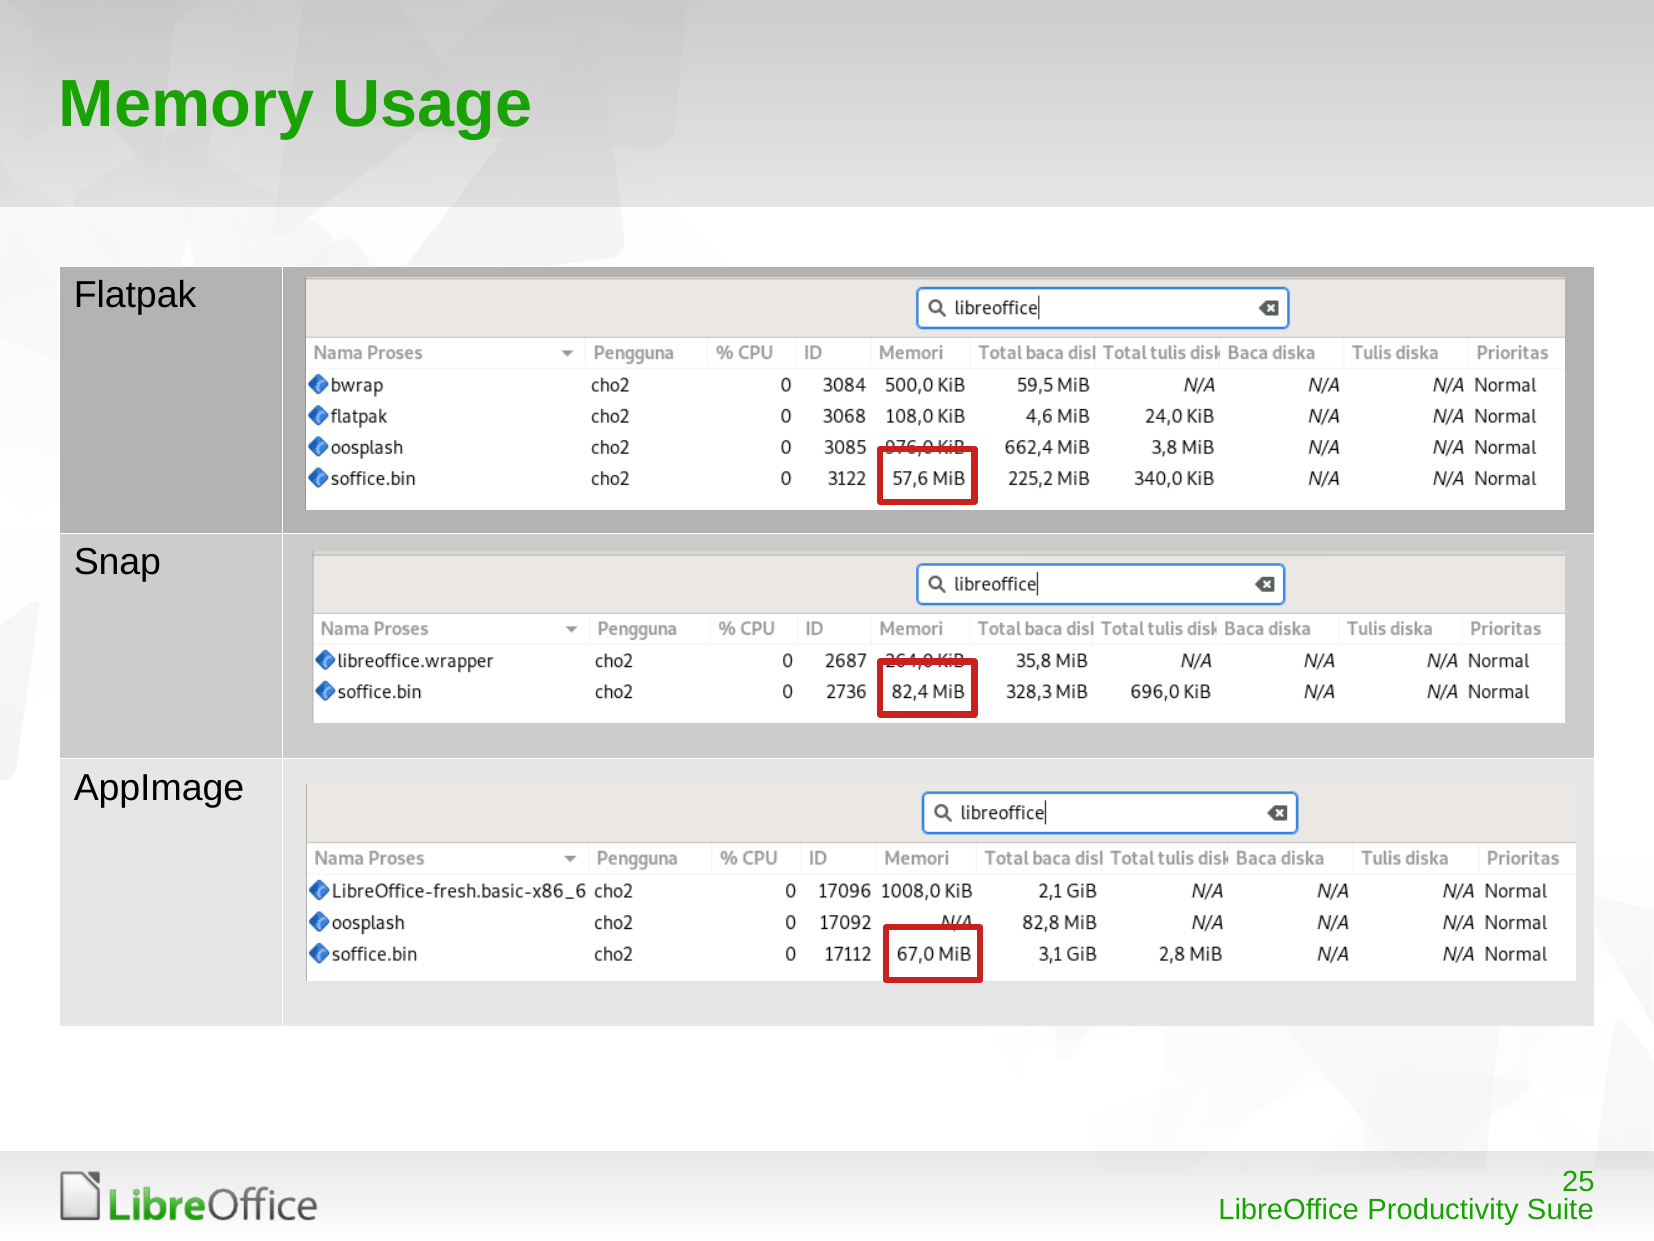

# Memory Usage
| Flatpak | |
| --- | --- |
| Snap | |
| AppImage | |
25
LibreOffice Productivity Suite